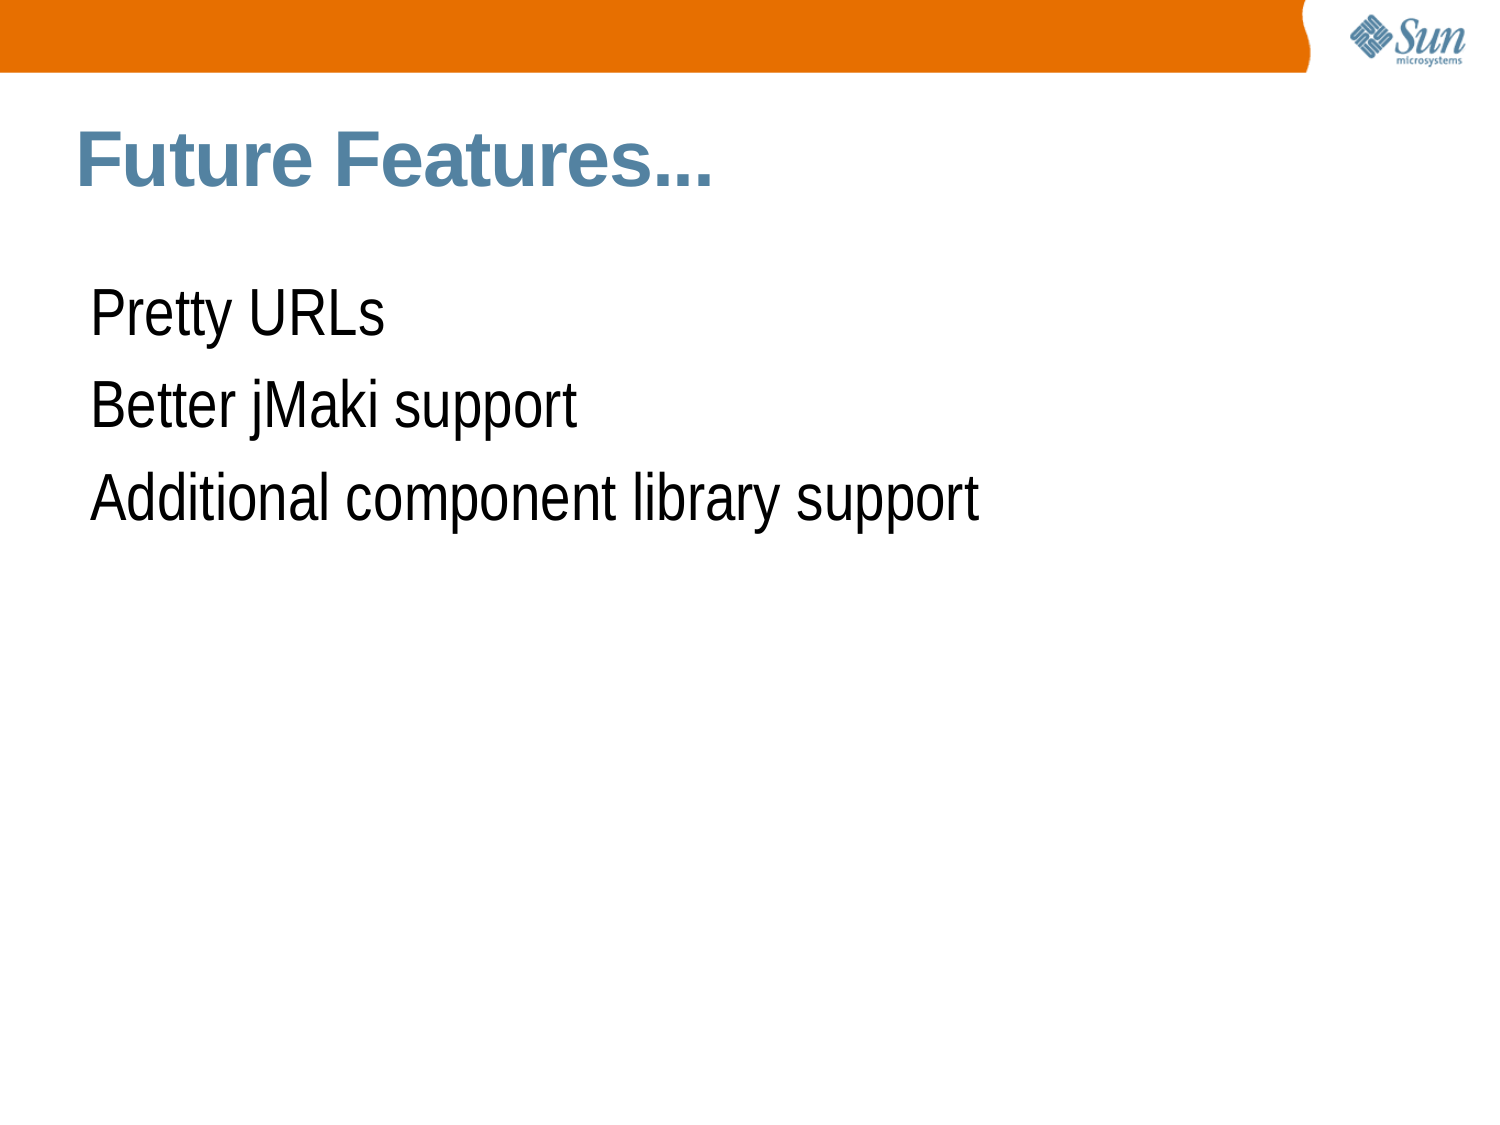

Future Features...
# Pretty URLs
Better jMaki support
Additional component library support